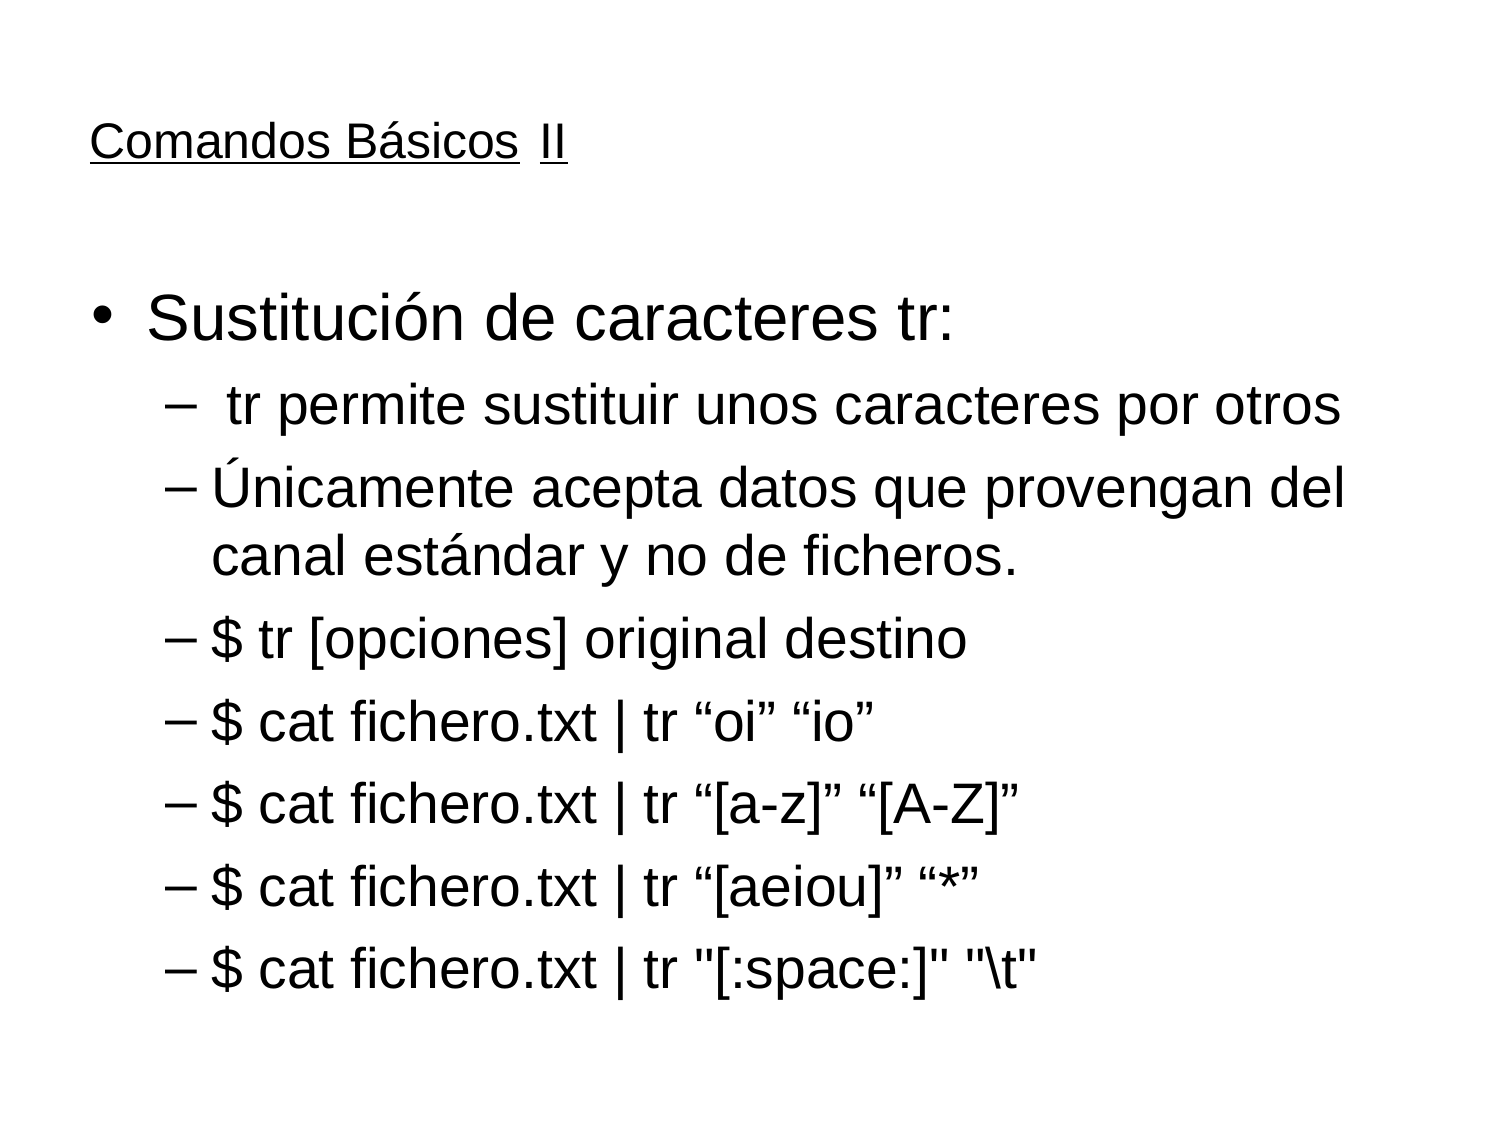

# Comandos Básicos	II
Sustitución de caracteres tr:
 tr permite sustituir unos caracteres por otros
Únicamente acepta datos que provengan del canal estándar y no de ficheros.
$ tr [opciones] original destino
$ cat fichero.txt | tr “oi” “io”
$ cat fichero.txt | tr “[a-z]” “[A-Z]”
$ cat fichero.txt | tr “[aeiou]” “*”
$ cat fichero.txt | tr "[:space:]" "\t"